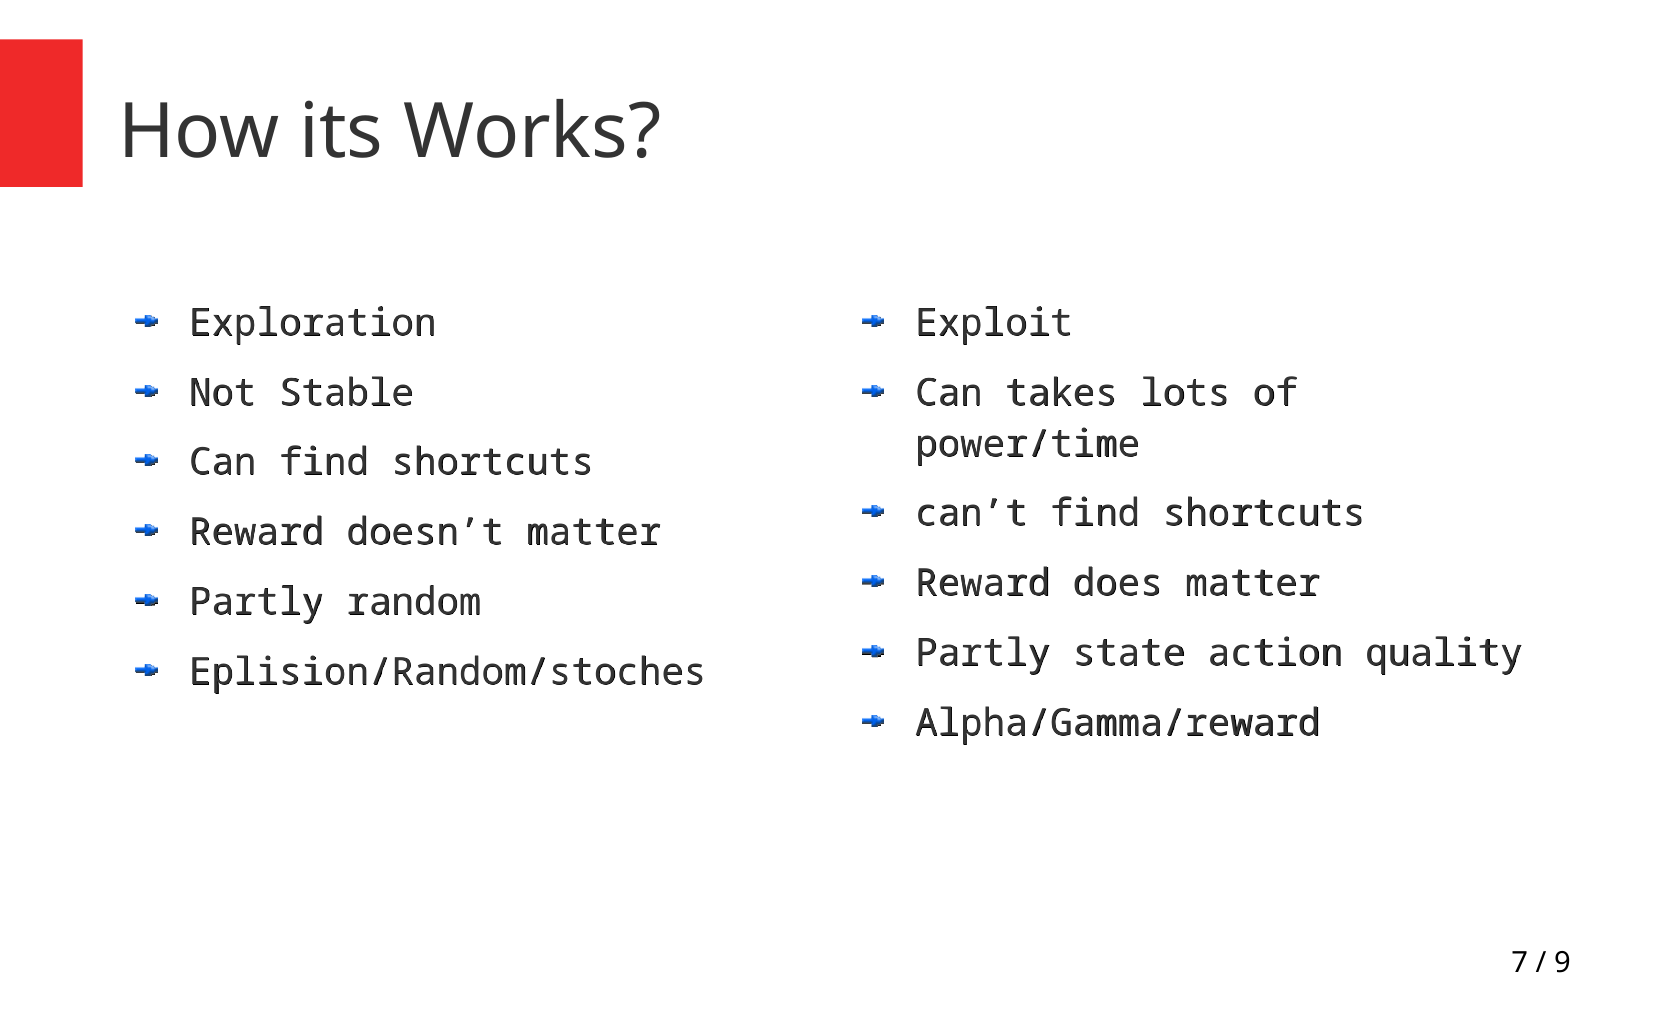

# How its Works?
Exploration
Not Stable
Can find shortcuts
Reward doesn’t matter
Partly random
Eplision/Random/stoches
Exploit
Can takes lots of power/time
can’t find shortcuts
Reward does matter
Partly state action quality
Alpha/Gamma/reward
7